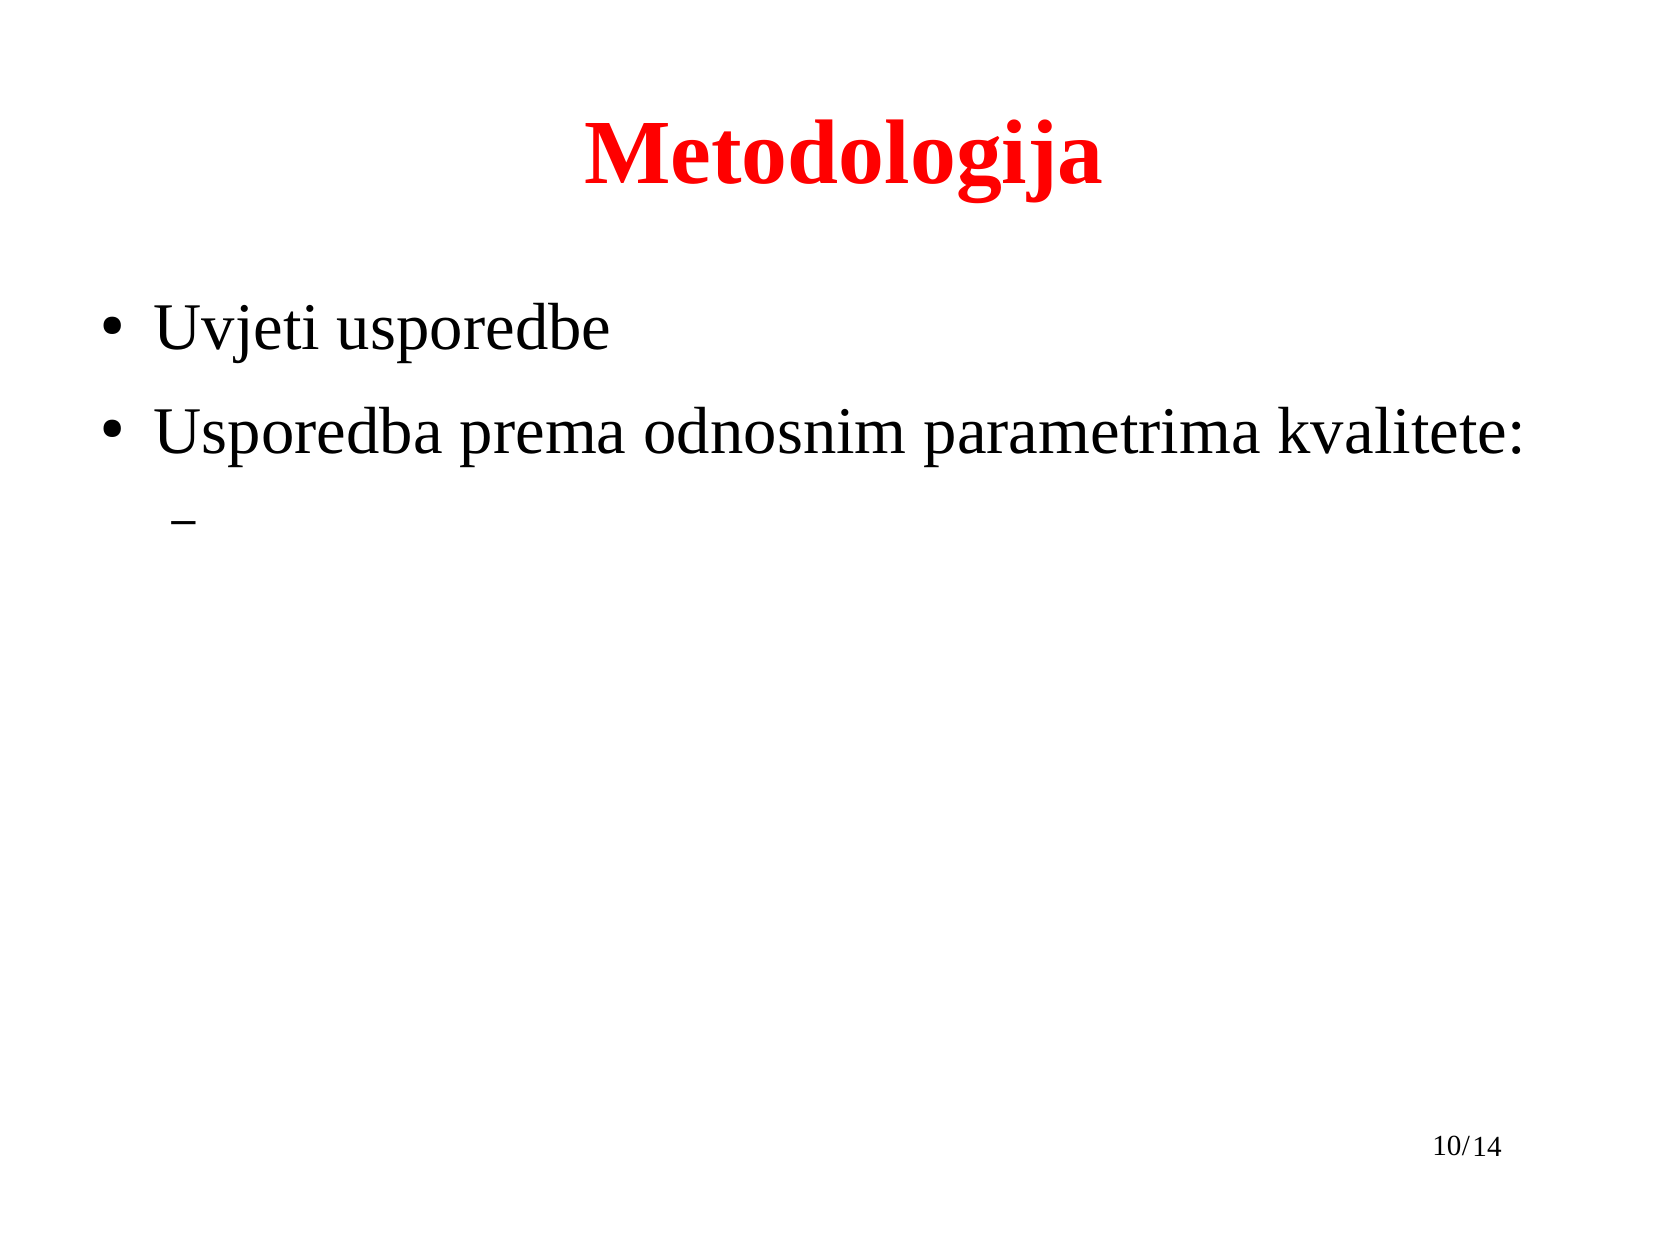

# Metodologija
Uvjeti usporedbe
Usporedba prema odnosnim parametrima kvalitete:
10